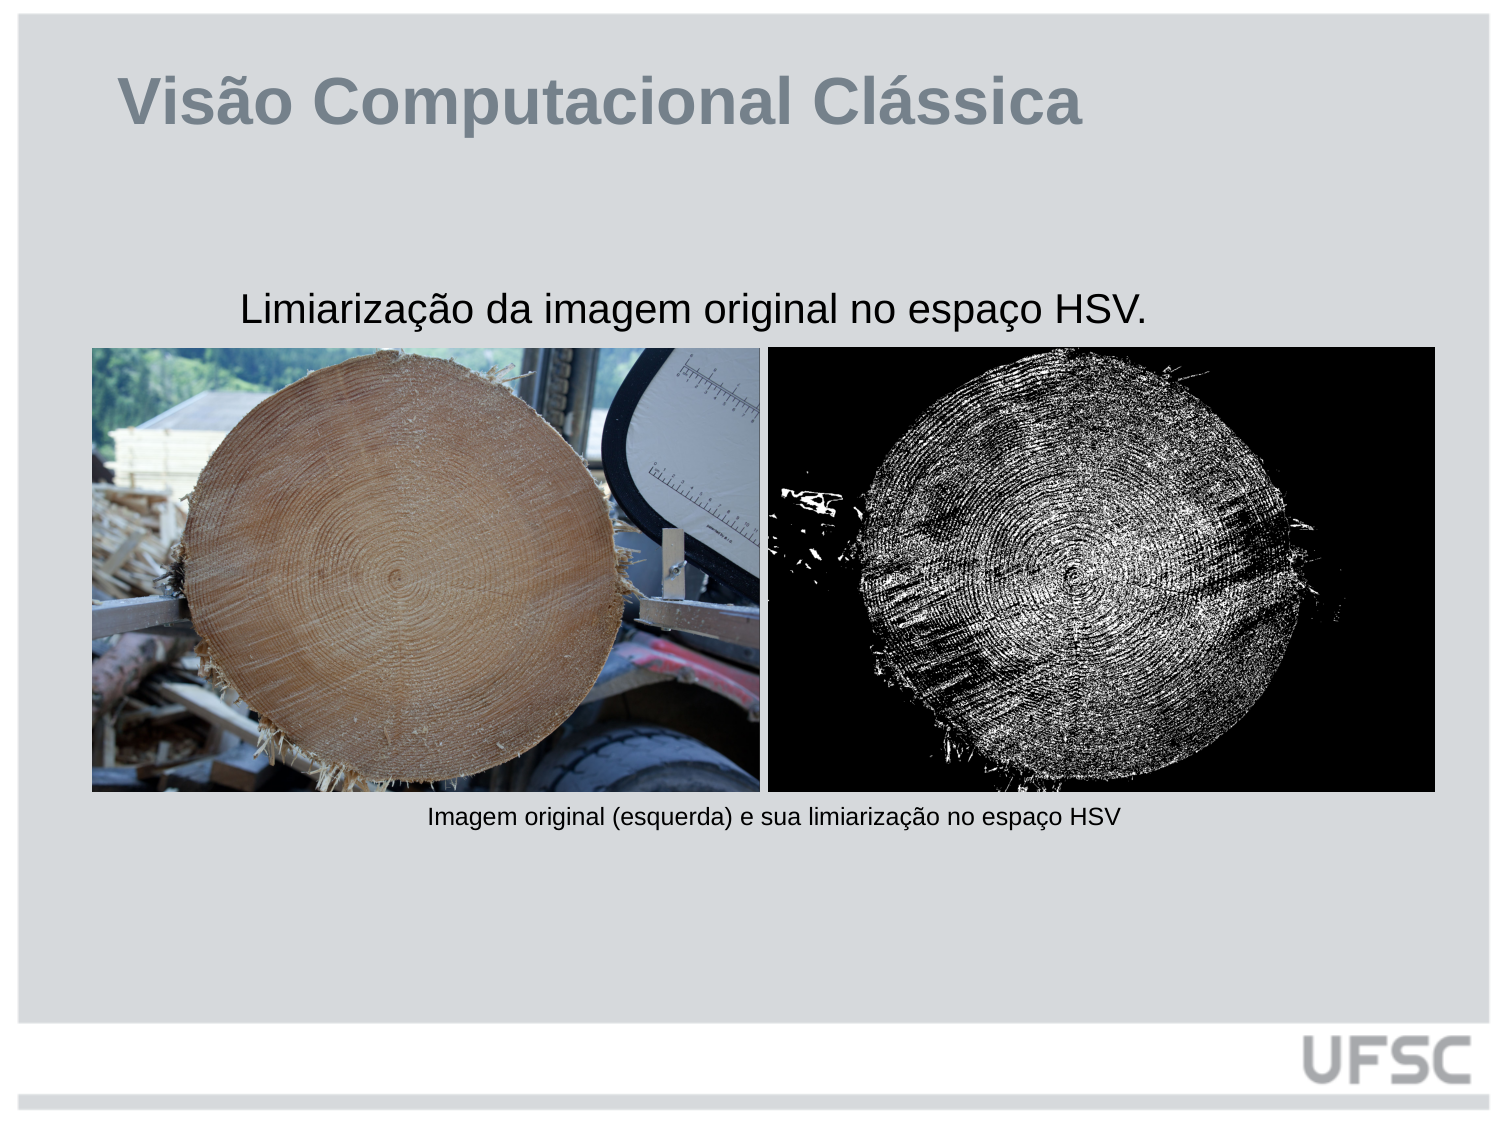

Visão Computacional Clássica
Limiarização da imagem original no espaço HSV.
Imagem original (esquerda) e sua limiarização no espaço HSV